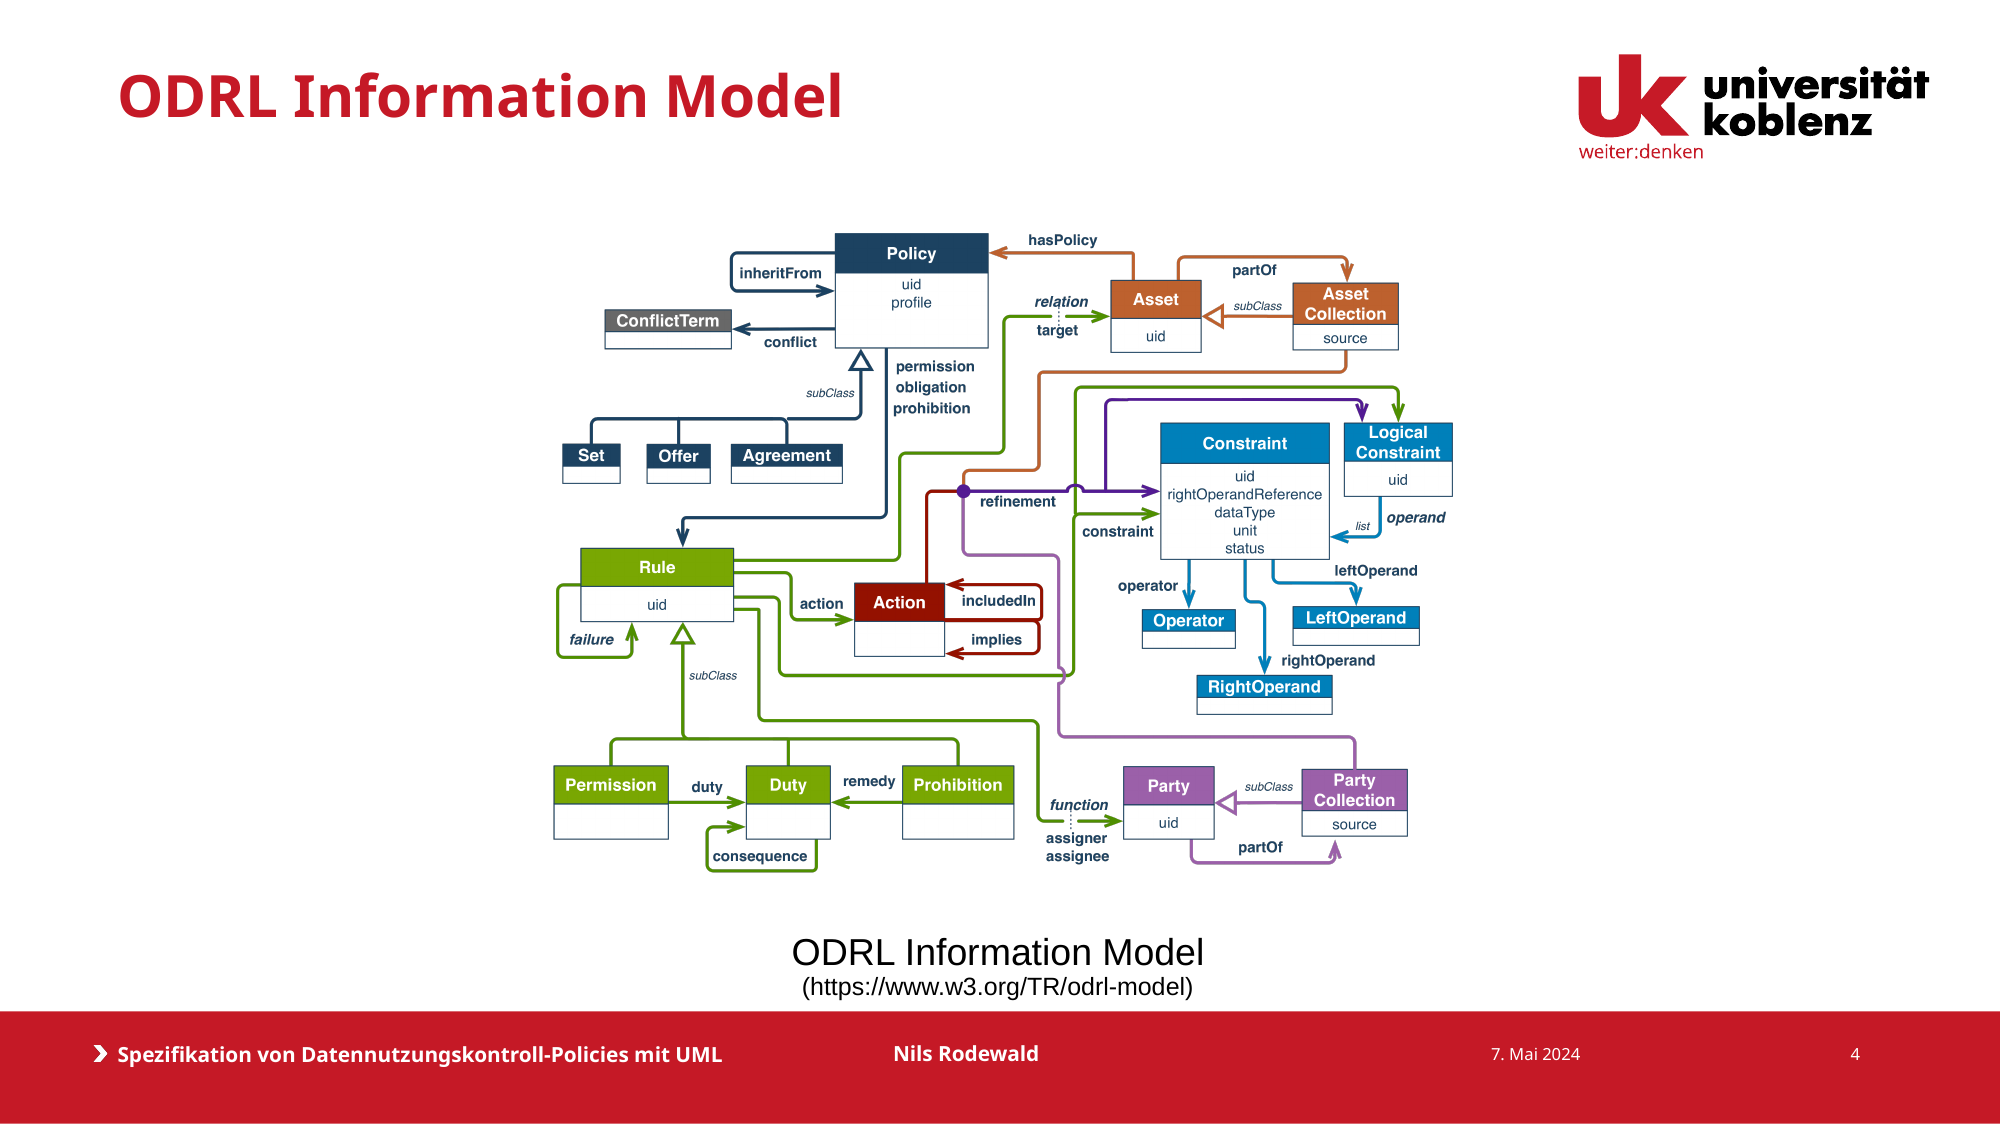

# ODRL Information Model
ODRL Information Model
(https://www.w3.org/TR/odrl-model)